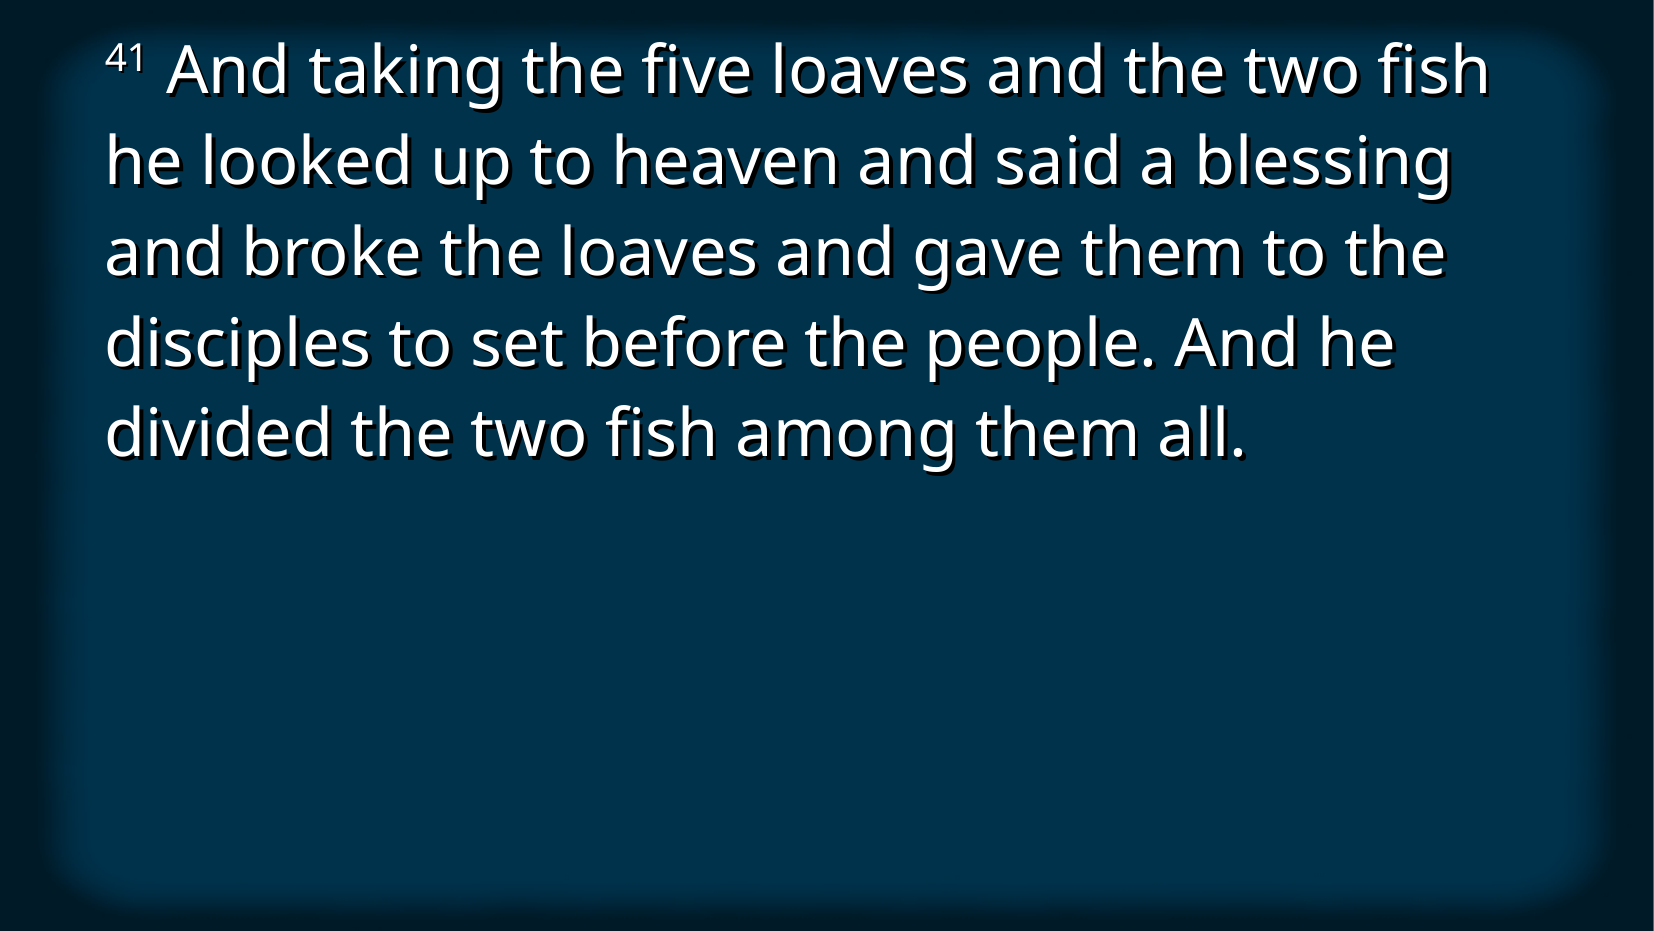

41 And taking the five loaves and the two fish he looked up to heaven and said a blessing and broke the loaves and gave them to the disciples to set before the people. And he divided the two fish among them all.